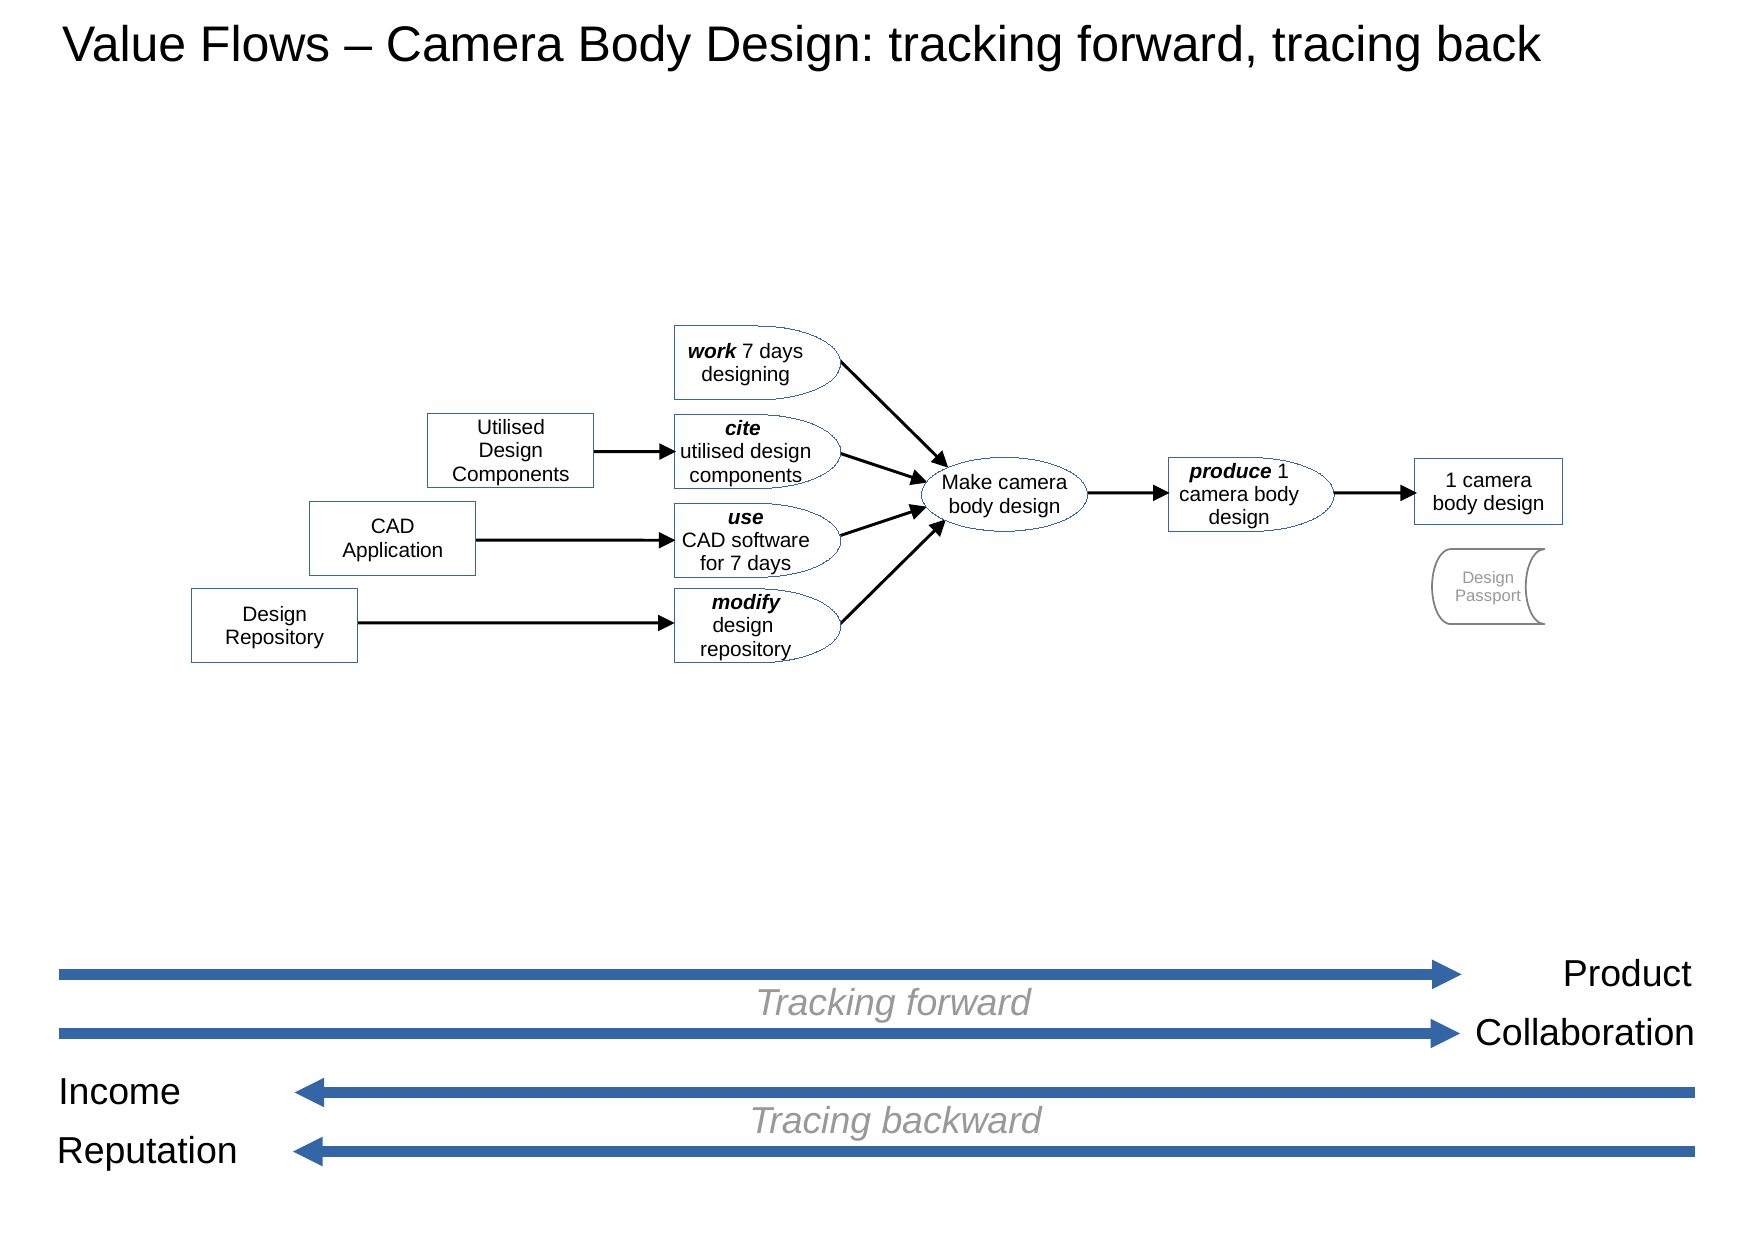

Value Flows – Camera Body Design: tracking forward, tracing back
work 7 days
designing
cite
utilised design
components
use
CAD software
for 7 days
modify
design
repository
Utilised
Design
Components
CAD
Application
Design
Repository
Make camera
body design
produce 1
camera body
design
1 camera
body design
Design
Passport
Product
Tracking forward
Collaboration
Income
Tracing backward
Reputation